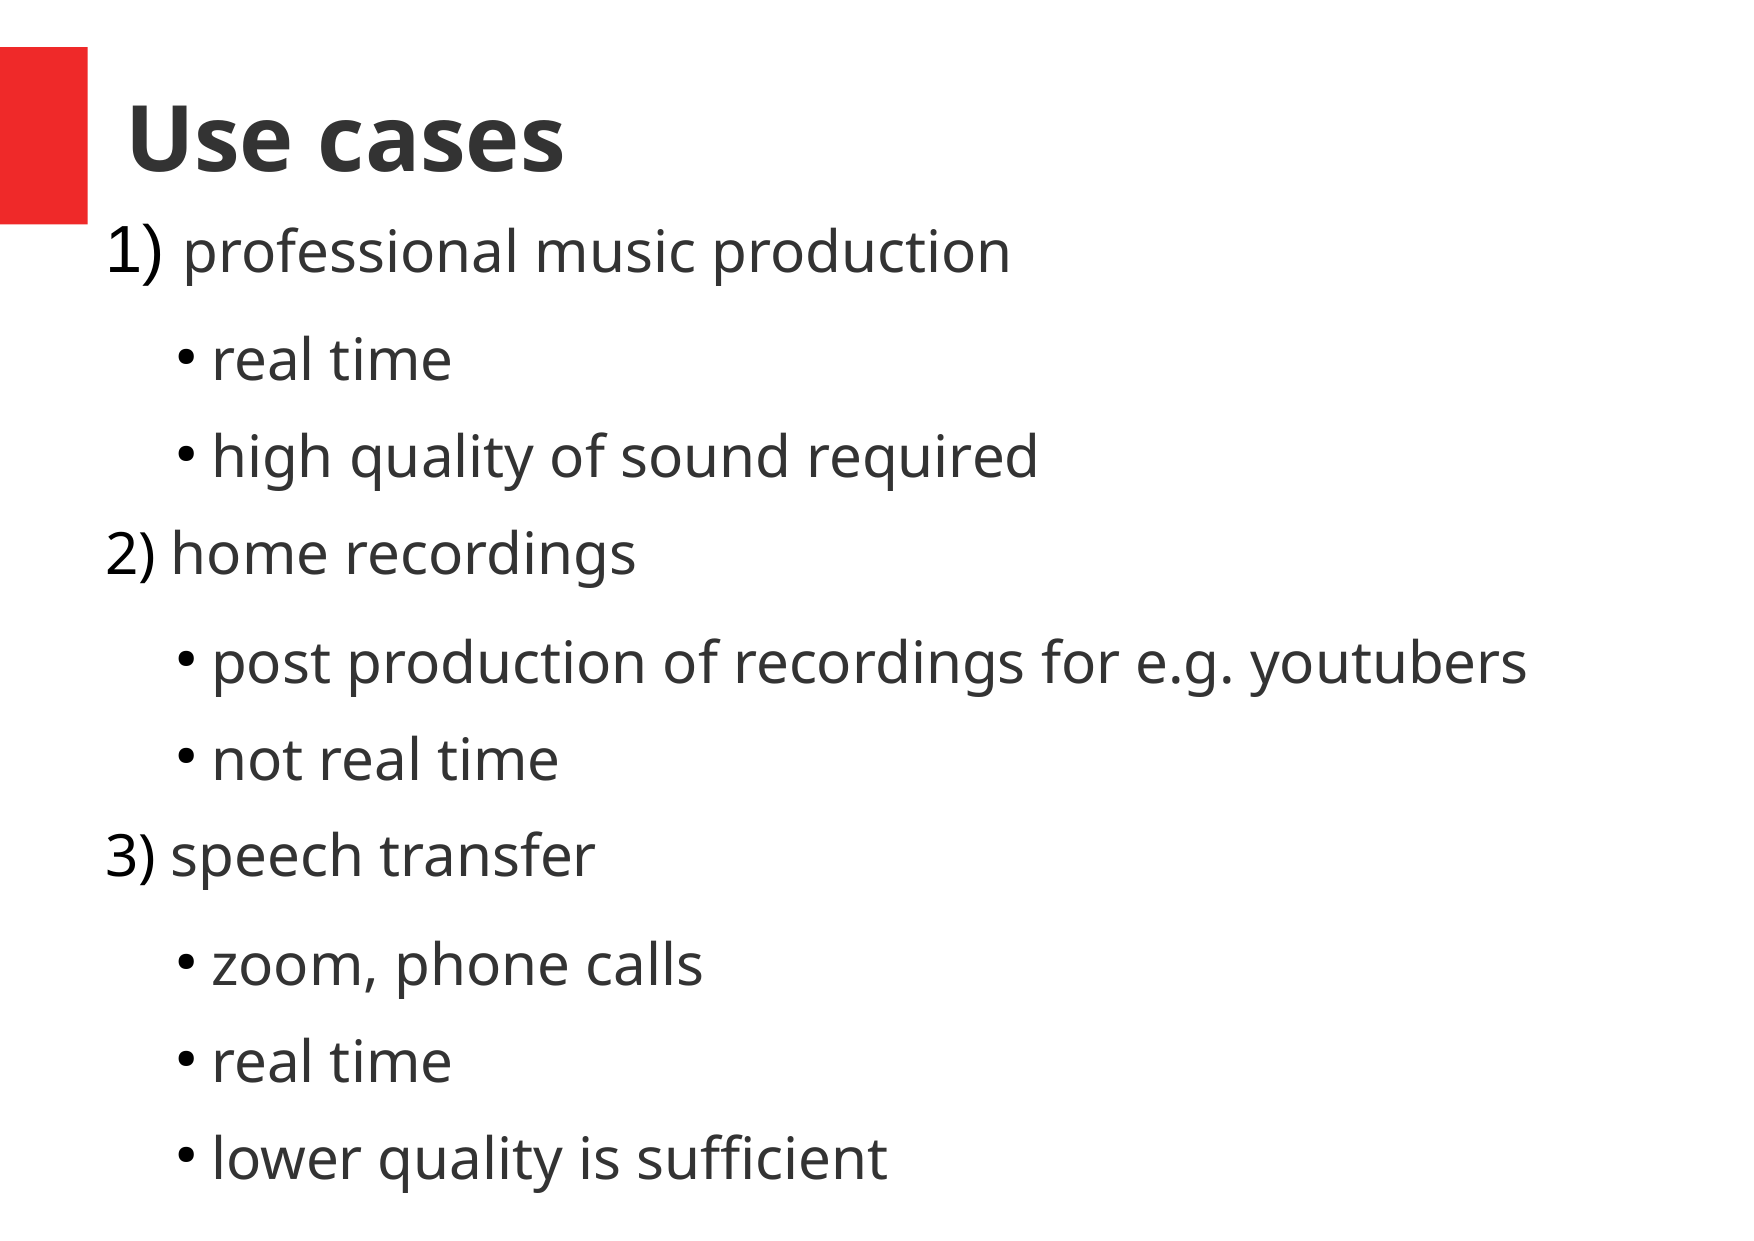

# Use cases
 professional music production
real time
high quality of sound required
 home recordings
post production of recordings for e.g. youtubers
not real time
 speech transfer
zoom, phone calls
real time
lower quality is sufficient